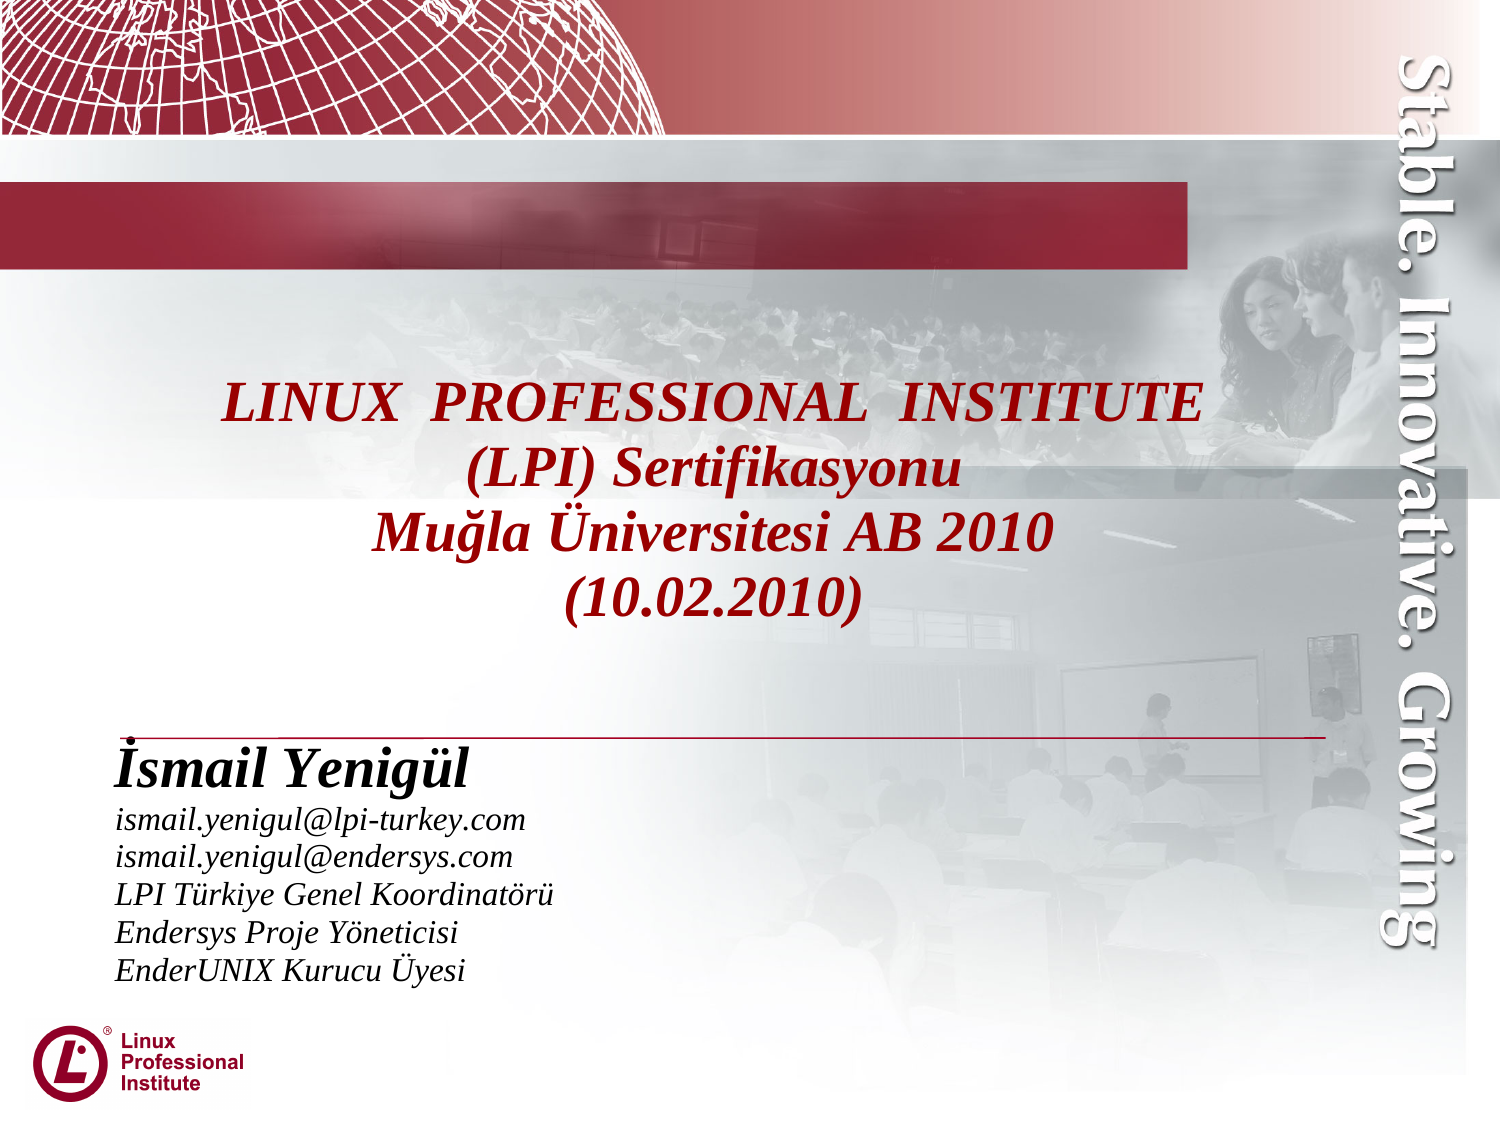

LINUX PROFESSIONAL INSTITUTE (LPI) Sertifikasyonu
Muğla Üniversitesi AB 2010
(10.02.2010)‏
İsmail Yenigül
ismail.yenigul@lpi-turkey.com
ismail.yenigul@endersys.com
LPI Türkiye Genel Koordinatörü
Endersys Proje Yöneticisi
EnderUNIX Kurucu Üyesi